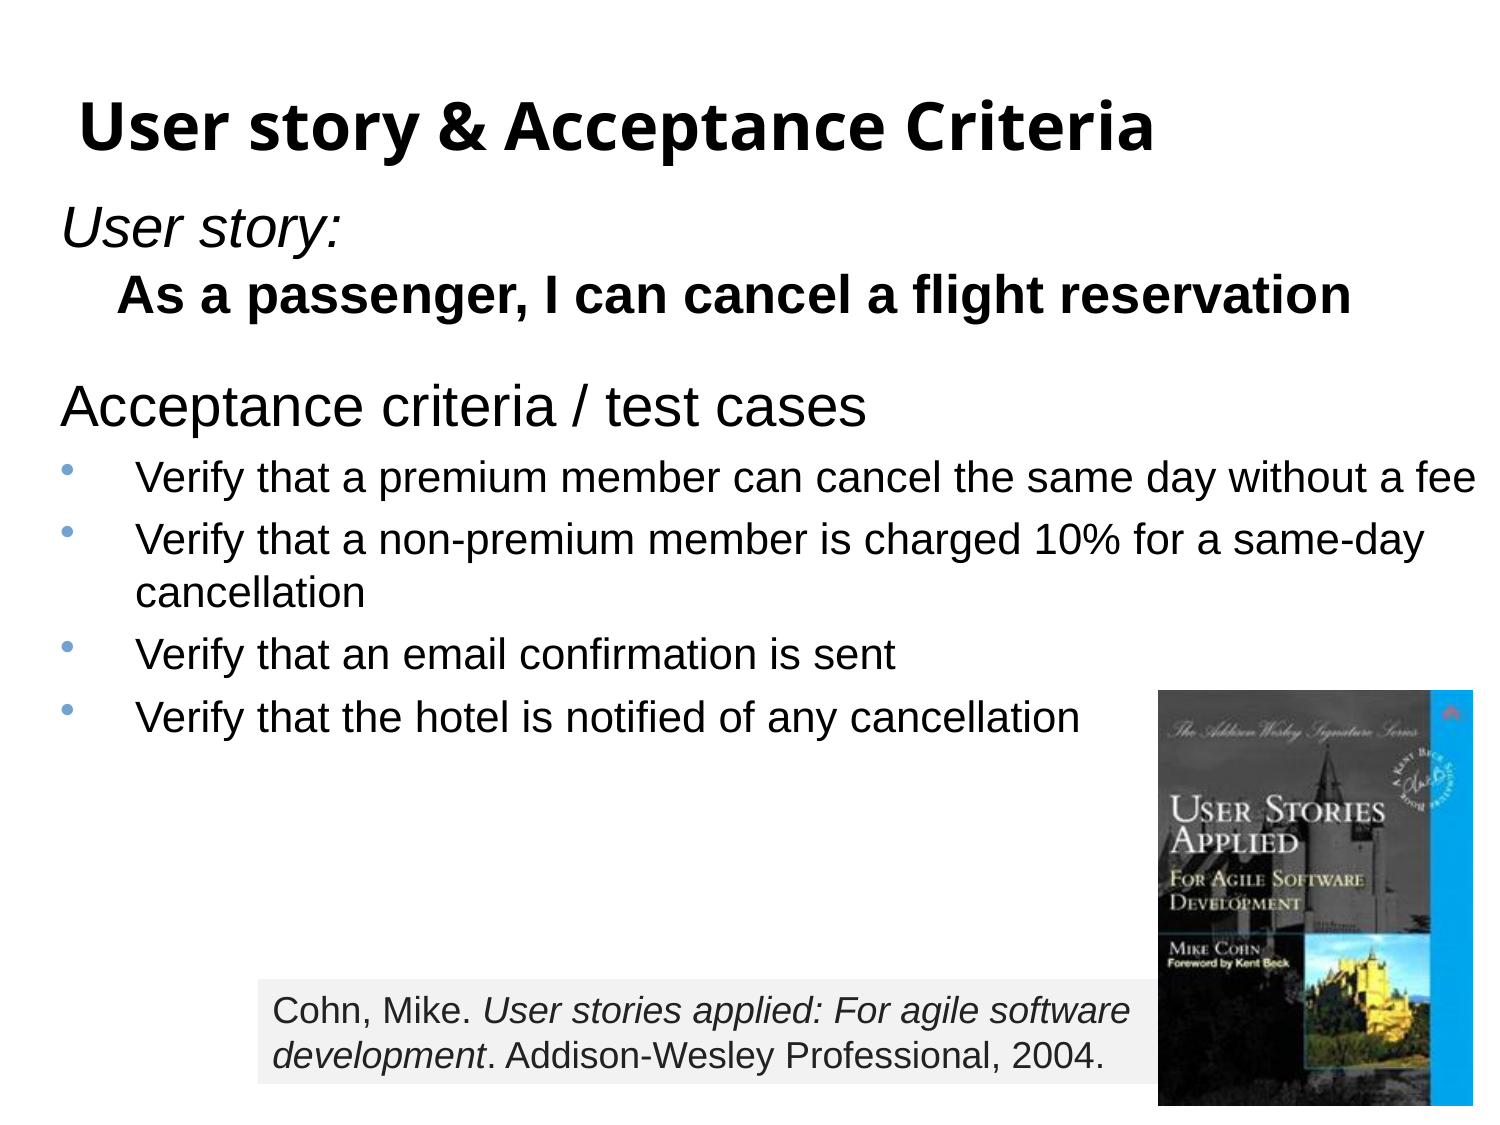

# User story & Acceptance Criteria
User story:
As a passenger, I can cancel a flight reservation
Acceptance criteria / test cases
Verify that a premium member can cancel the same day without a fee
Verify that a non-premium member is charged 10% for a same-day cancellation
Verify that an email confirmation is sent
Verify that the hotel is notified of any cancellation
Cohn, Mike. User stories applied: For agile software development. Addison-Wesley Professional, 2004.